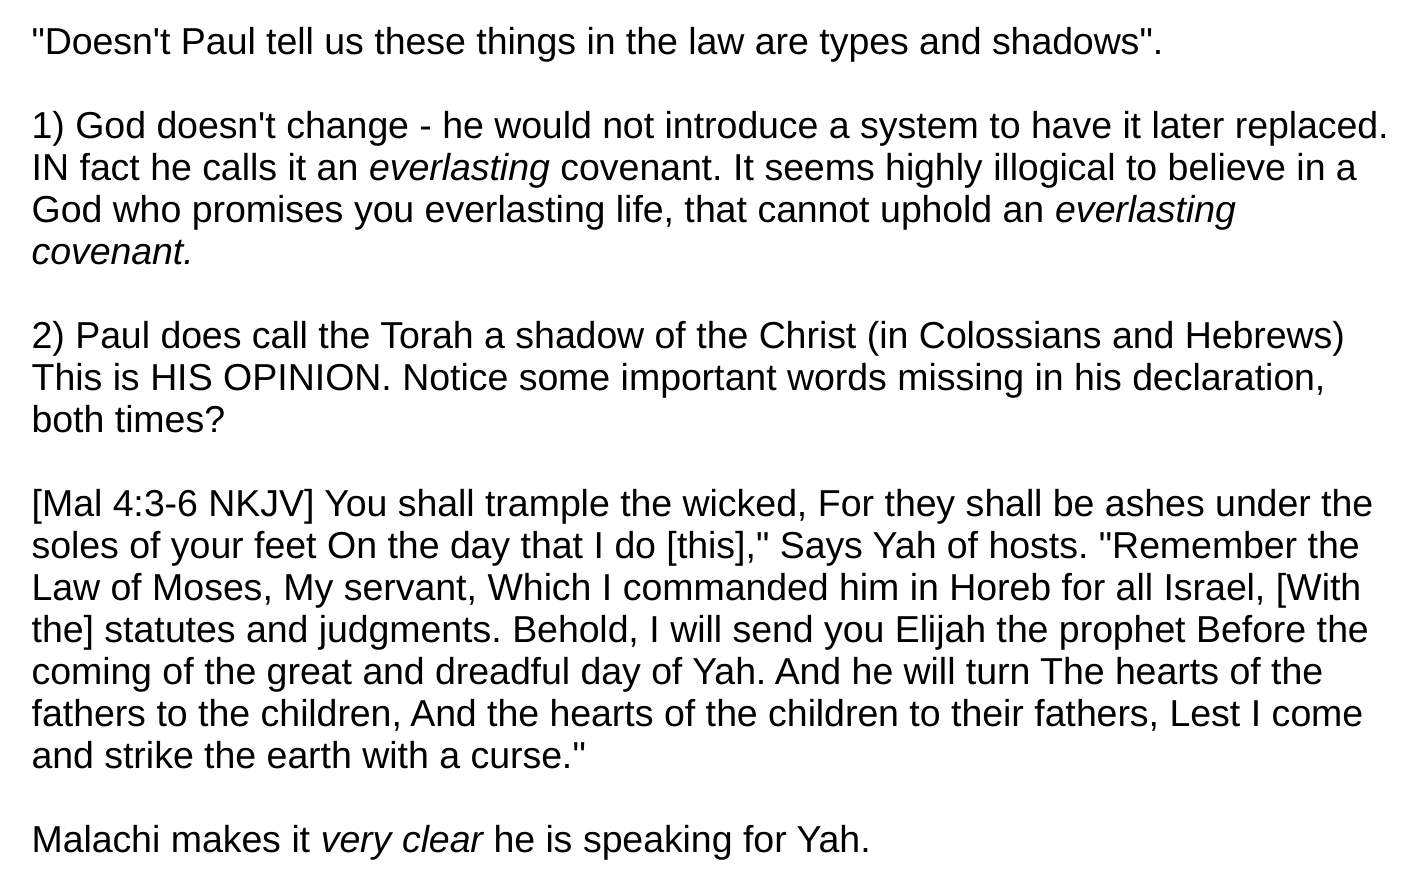

"Doesn't Paul tell us these things in the law are types and shadows".
1) God doesn't change - he would not introduce a system to have it later replaced. IN fact he calls it an everlasting covenant. It seems highly illogical to believe in a God who promises you everlasting life, that cannot uphold an everlasting covenant.
2) Paul does call the Torah a shadow of the Christ (in Colossians and Hebrews) This is HIS OPINION. Notice some important words missing in his declaration, both times?
[Mal 4:3-6 NKJV] You shall trample the wicked, For they shall be ashes under the soles of your feet On the day that I do [this]," Says Yah of hosts. "Remember the Law of Moses, My servant, Which I commanded him in Horeb for all Israel, [With the] statutes and judgments. Behold, I will send you Elijah the prophet Before the coming of the great and dreadful day of Yah. And he will turn The hearts of the fathers to the children, And the hearts of the children to their fathers, Lest I come and strike the earth with a curse."
Malachi makes it very clear he is speaking for Yah.
Who is Paul speaking for?
[Col 2:16-17 NKJV] So let no one judge you in food or in drink, or regarding a festival or a new moon or sabbaths, which are a shadow of things to come, but the substance is of Christ.
[Heb 8:4-5 NKJV] For if He were on earth, He would not be a priest, since there are priests who offer the gifts according to the law; who serve the copy and shadow of the heavenly things, as Moses was divinely instructed when he was about to make the tabernacle. For He said, "See [that] you make all things according to the pattern shown you on the mountain."
Do you see a problem? Not only does it contradict the entire "Old Testament" - it tells you he's NOT SPEAKING FOR YAH.